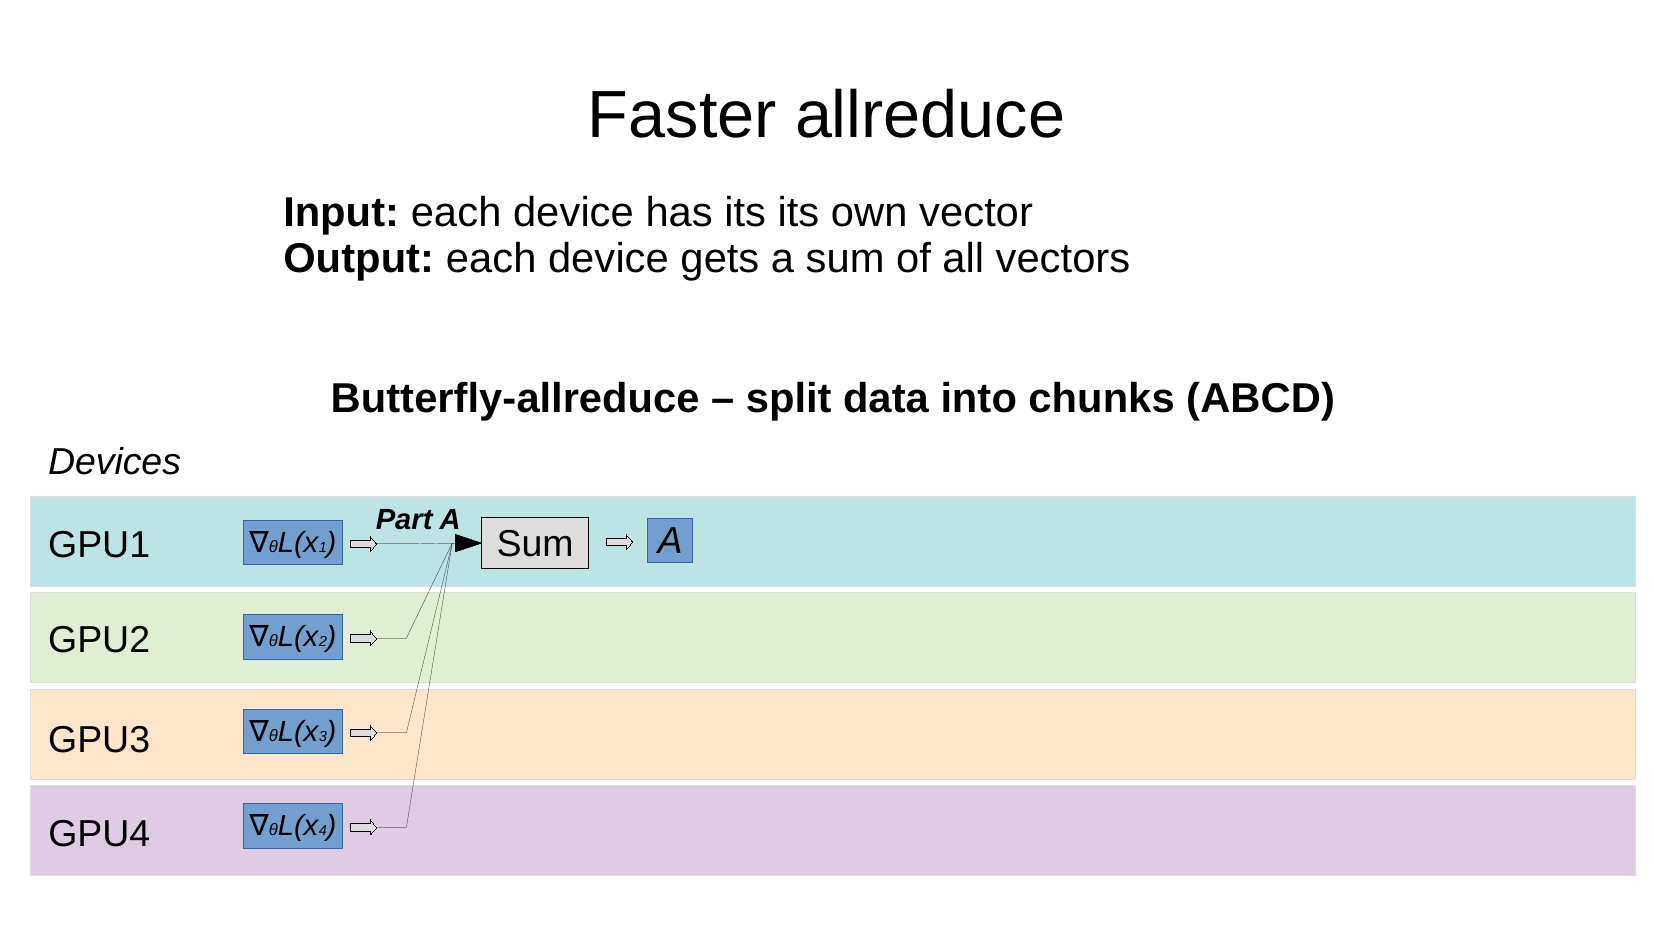

# Faster allreduce
Input: each device has its its own vector
Output: each device gets a sum of all vectors
Butterfly-allreduce – split data into chunks (ABCD)
Devices
Part A
GPU1
Sum
A
∇θL(x1)
GPU2
∇θL(x2)
∇θL(x3)
GPU3
∇θL(x4)
GPU4